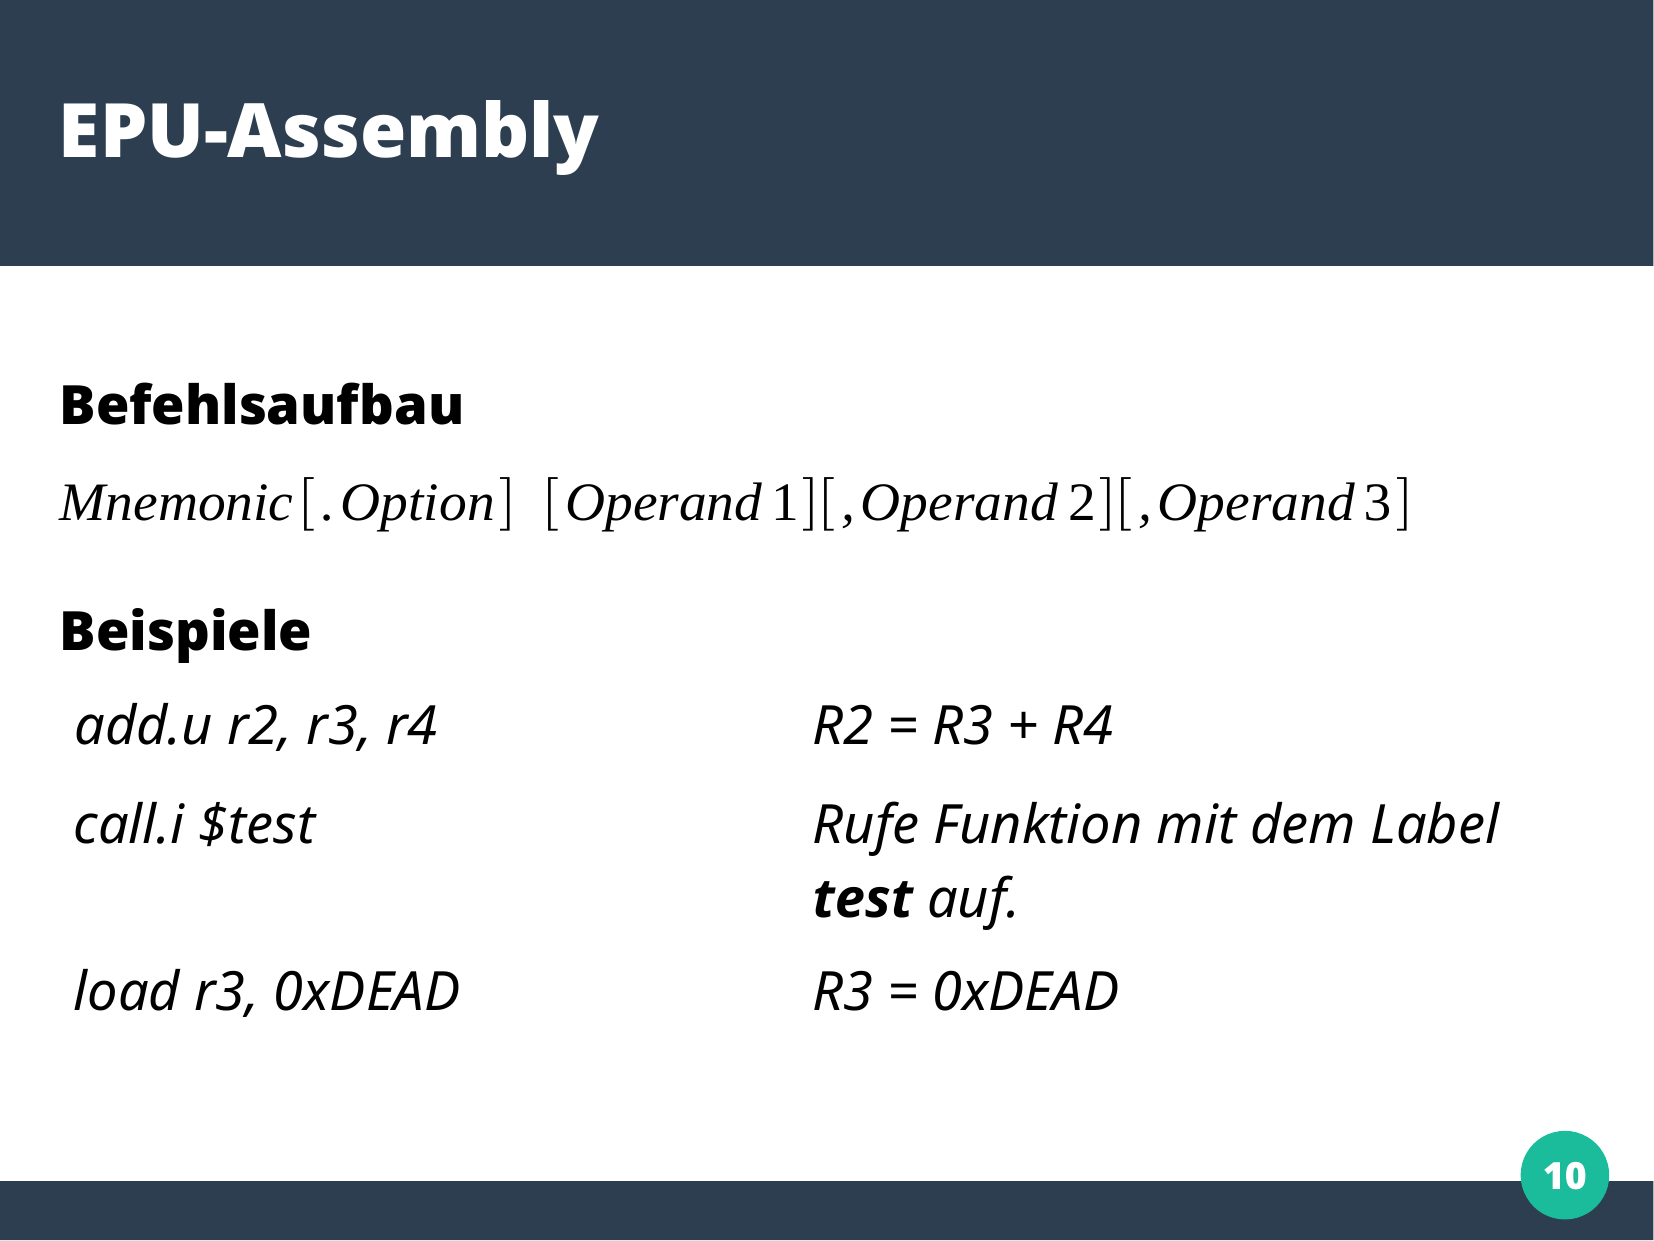

# EPU-Assembly
Befehlsaufbau
Beispiele
add.u r2, r3, r4
R2 = R3 + R4
call.i $test
Rufe Funktion mit dem Label test auf.
load r3, 0xDEAD
R3 = 0xDEAD
10